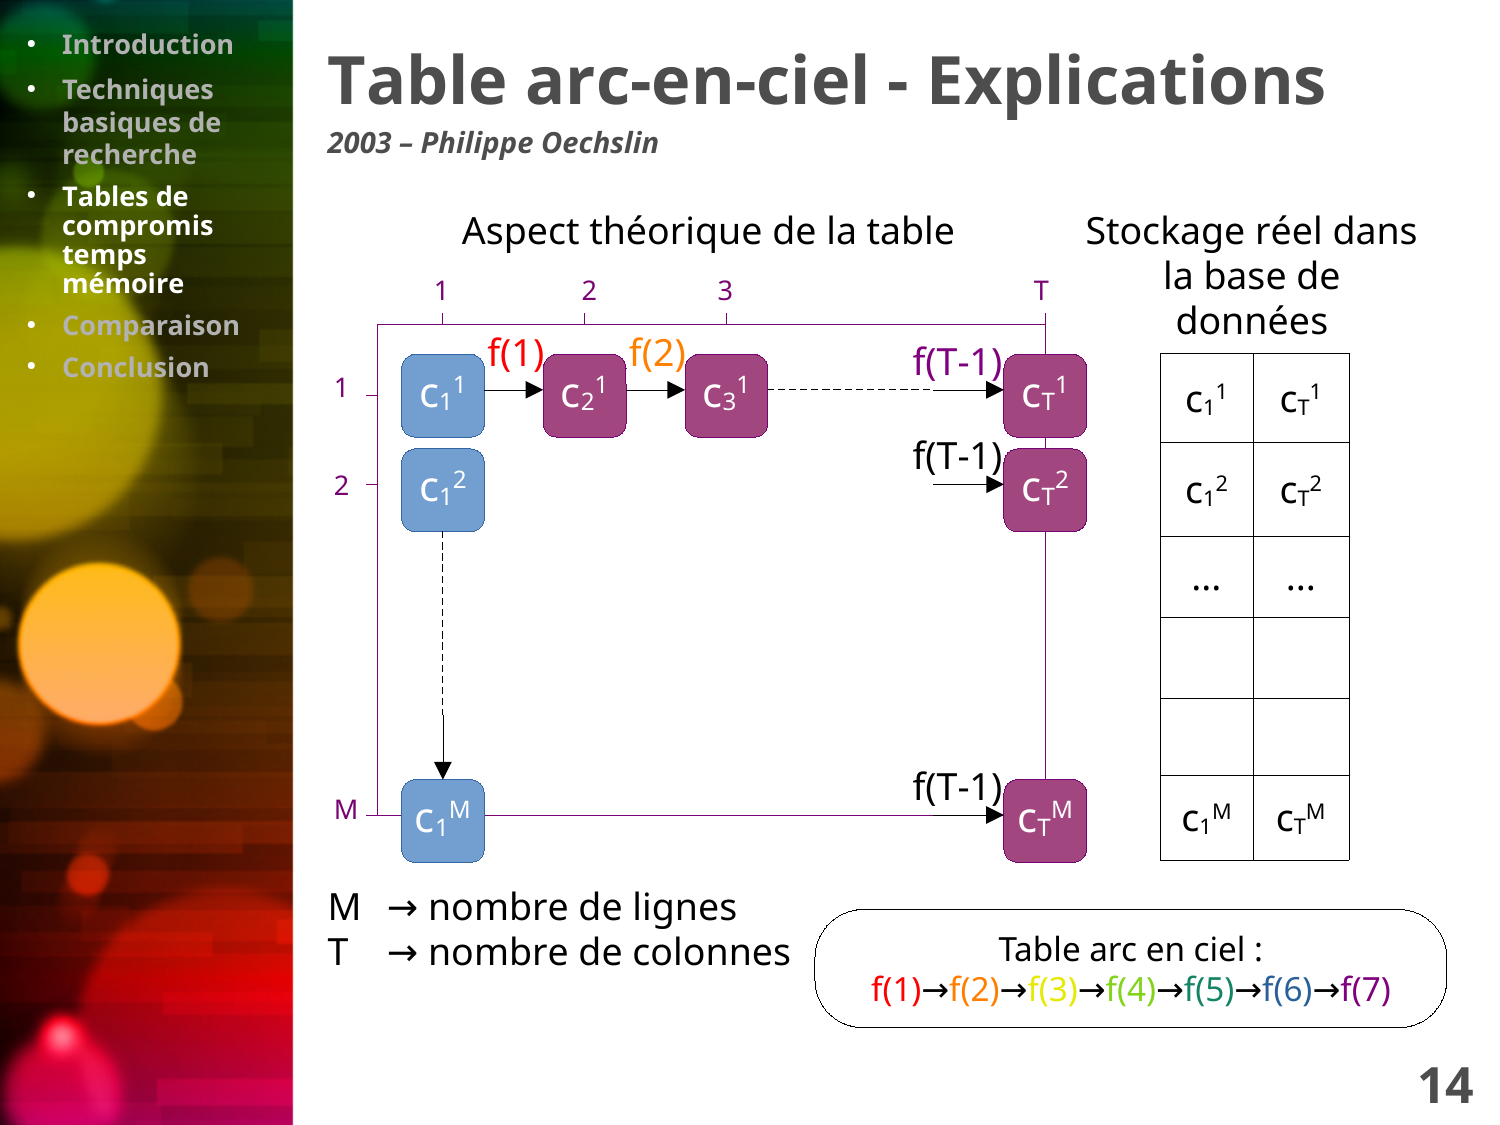

# Table arc-en-ciel - Explications
Introduction
Techniques basiques de recherche
Tables de compromis temps mémoire
Comparaison
Conclusion
2003 – Philippe Oechslin
Aspect théorique de la table
Stockage réel dans la base de données
1		2	3			T
f(1)
f(2)
f(T-1)
| c11 | cT1 |
| --- | --- |
| c12 | cT2 |
| ... | ... |
| | |
| | |
| c1M | cTM |
c21
cT1
c11
c31
1
2
M
f(T-1)
c12
cT2
f(T-1)
c1M
cTM
M	→ nombre de lignes
T	→ nombre de colonnes
Table arc en ciel :
f(1)→f(2)→f(3)→f(4)→f(5)→f(6)→f(7)